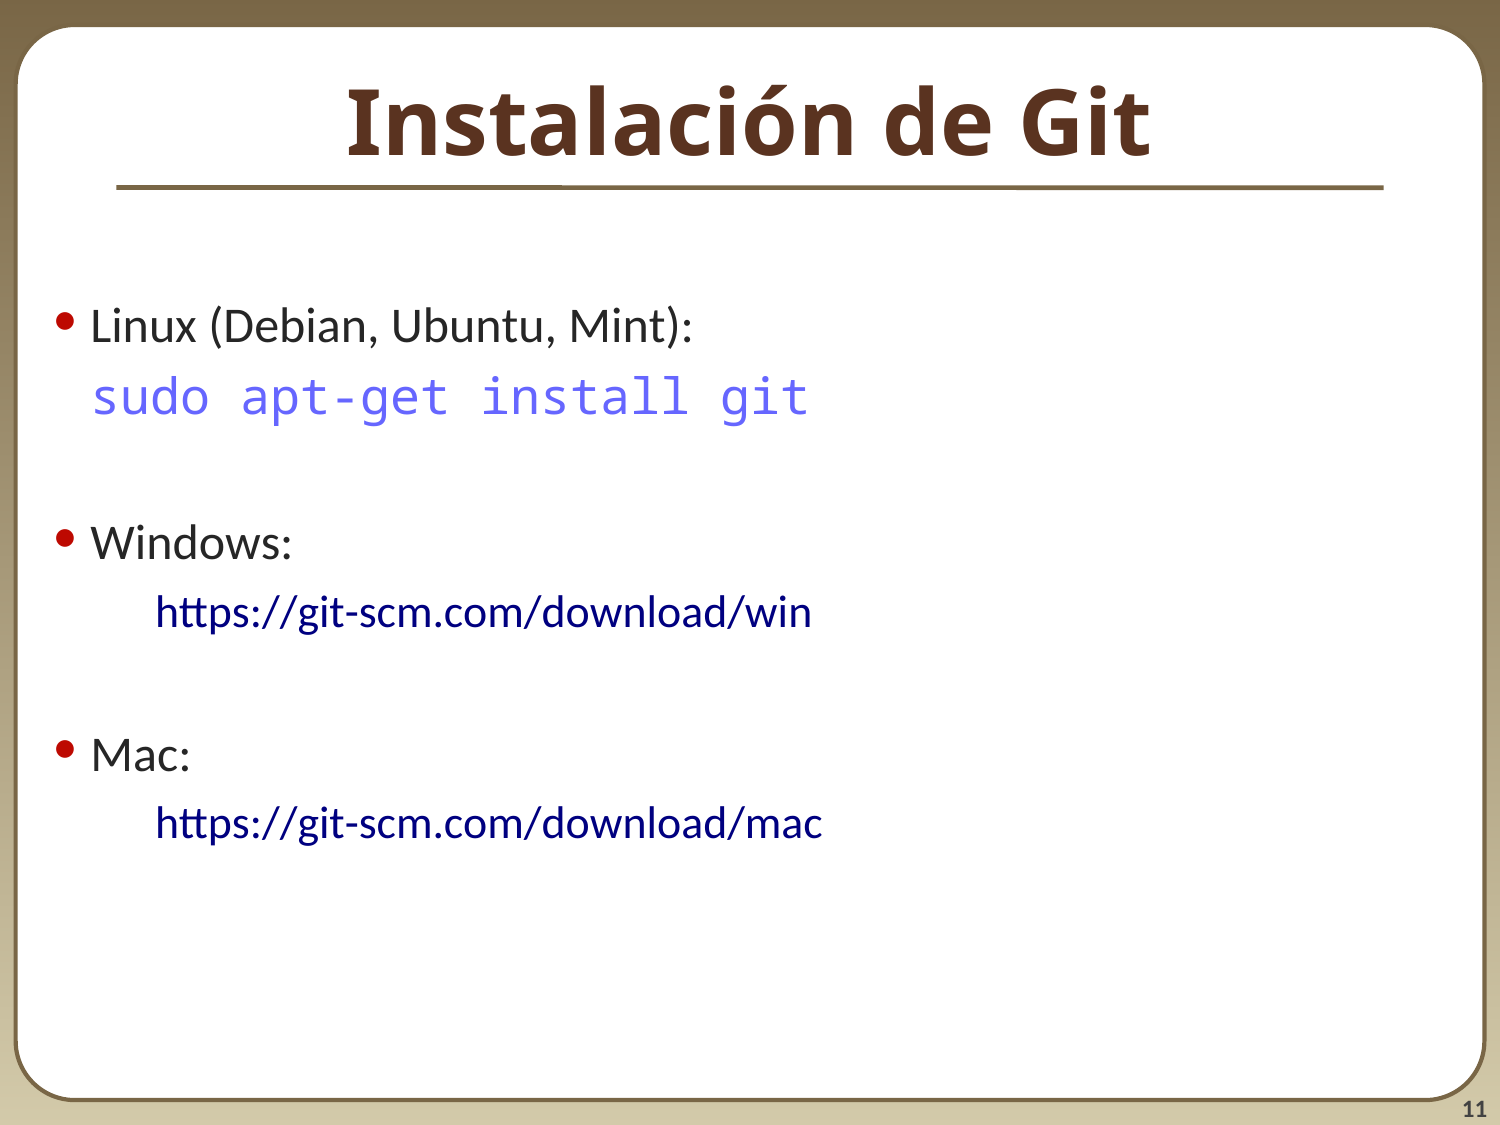

# Instalación de Git
Linux (Debian, Ubuntu, Mint):
sudo apt-get install git
Windows:
https://git-scm.com/download/win
Mac:
https://git-scm.com/download/mac